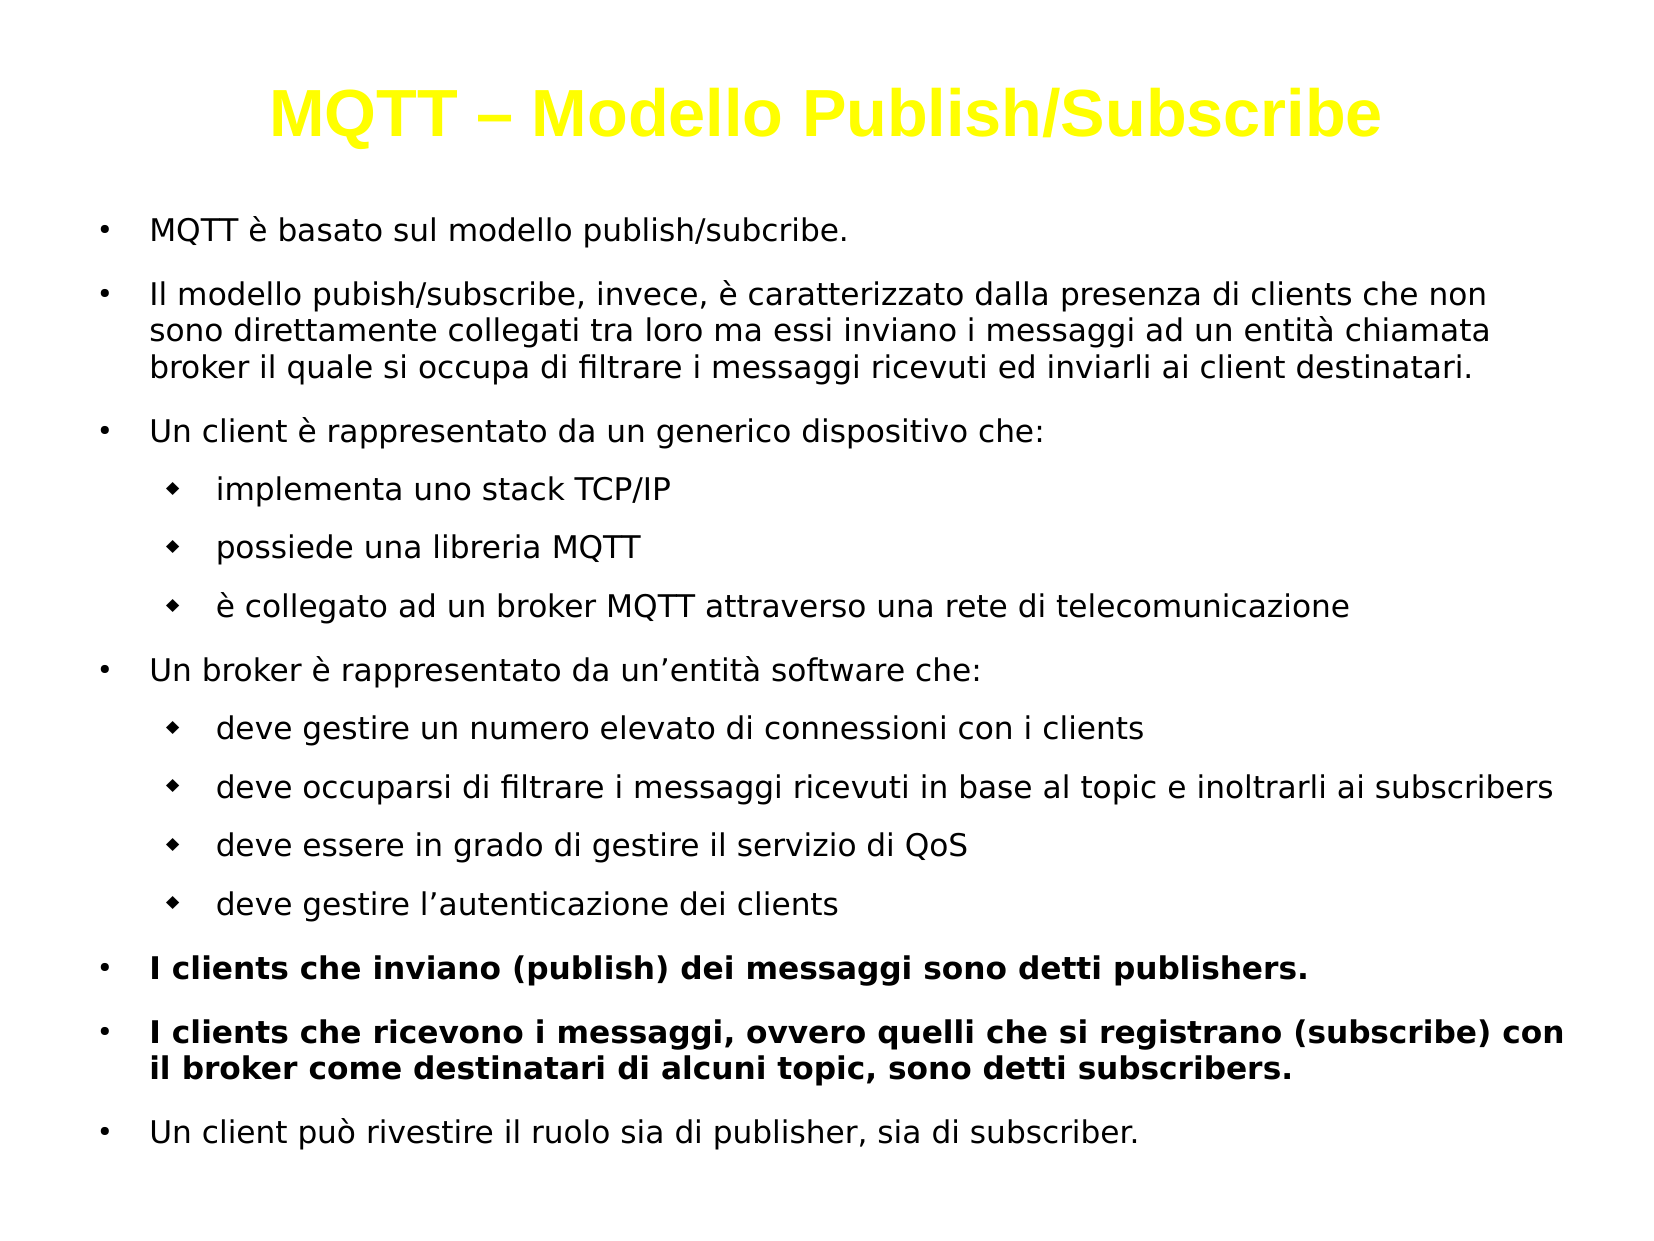

# MQTT – Modello Publish/Subscribe
MQTT è basato sul modello publish/subcribe.
Il modello pubish/subscribe, invece, è caratterizzato dalla presenza di clients che non sono direttamente collegati tra loro ma essi inviano i messaggi ad un entità chiamata broker il quale si occupa di filtrare i messaggi ricevuti ed inviarli ai client destinatari.
Un client è rappresentato da un generico dispositivo che:
implementa uno stack TCP/IP
possiede una libreria MQTT
è collegato ad un broker MQTT attraverso una rete di telecomunicazione
Un broker è rappresentato da un’entità software che:
deve gestire un numero elevato di connessioni con i clients
deve occuparsi di filtrare i messaggi ricevuti in base al topic e inoltrarli ai subscribers
deve essere in grado di gestire il servizio di QoS
deve gestire l’autenticazione dei clients
I clients che inviano (publish) dei messaggi sono detti publishers.
I clients che ricevono i messaggi, ovvero quelli che si registrano (subscribe) con il broker come destinatari di alcuni topic, sono detti subscribers.
Un client può rivestire il ruolo sia di publisher, sia di subscriber.